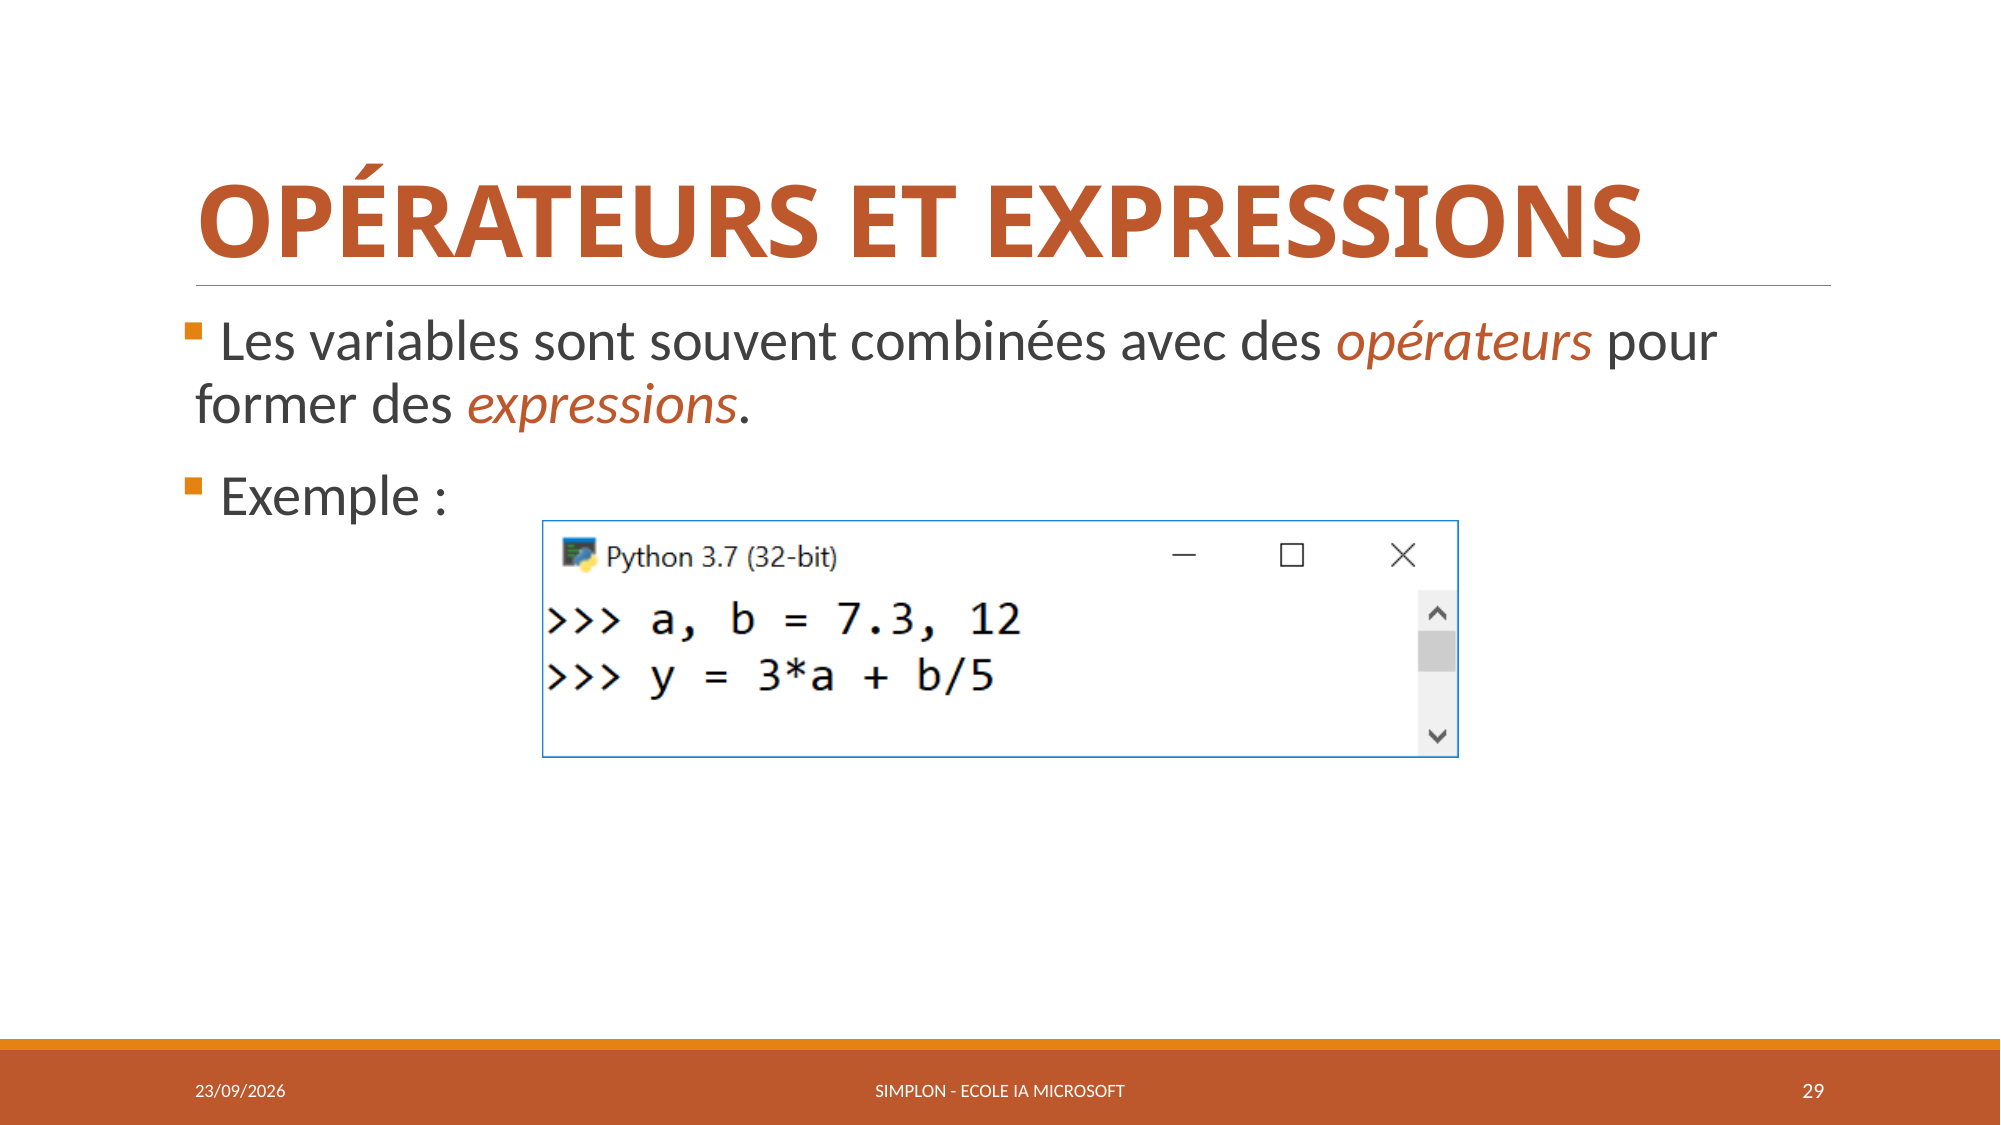

# OPÉRATEURS ET EXPRESSIONS
 Les variables sont souvent combinées avec des opérateurs pour former des expressions.
 Exemple :
Simplon - Ecole IA Microsoft